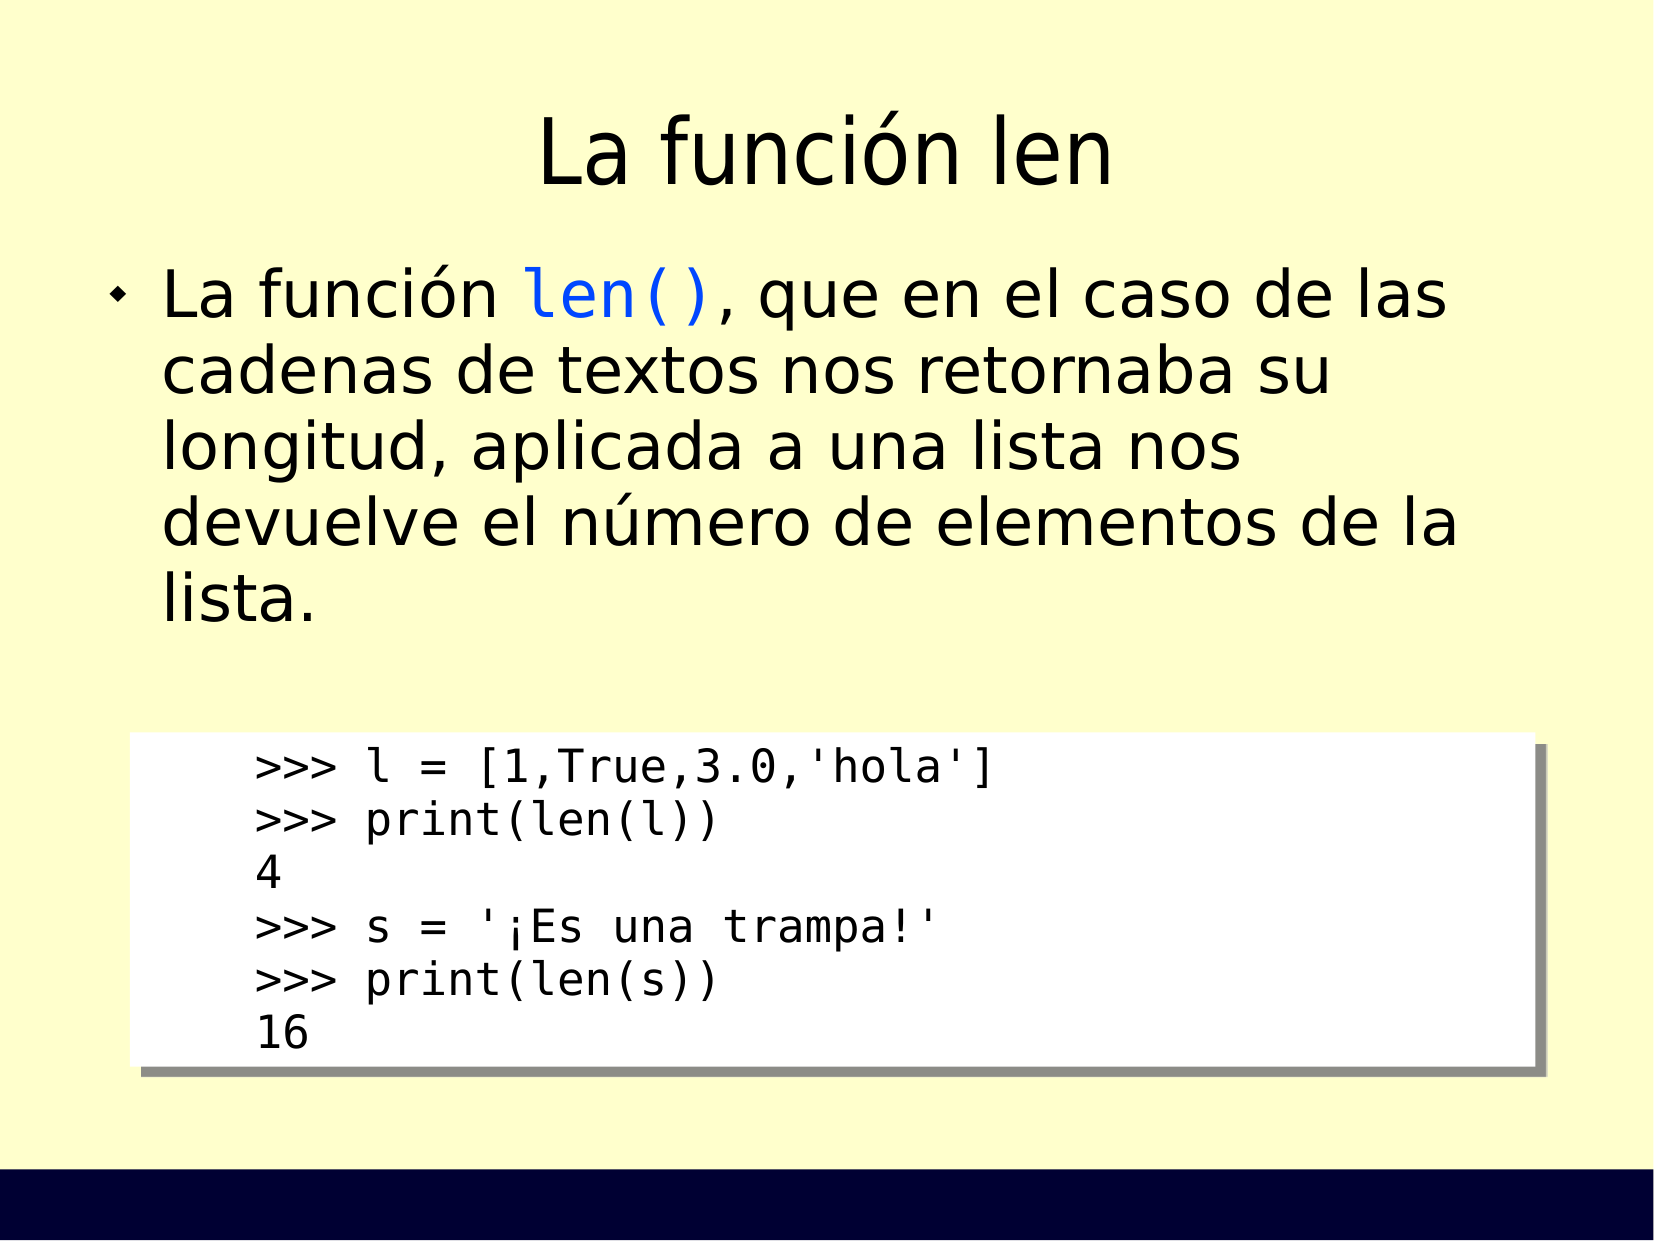

# La función len
La función len(), que en el caso de las cadenas de textos nos retornaba su longitud, aplicada a una lista nos devuelve el número de elementos de la lista.
 >>> l = [1,True,3.0,'hola']
 >>> print(len(l))
 4
 >>> s = '¡Es una trampa!'
 >>> print(len(s))
 16